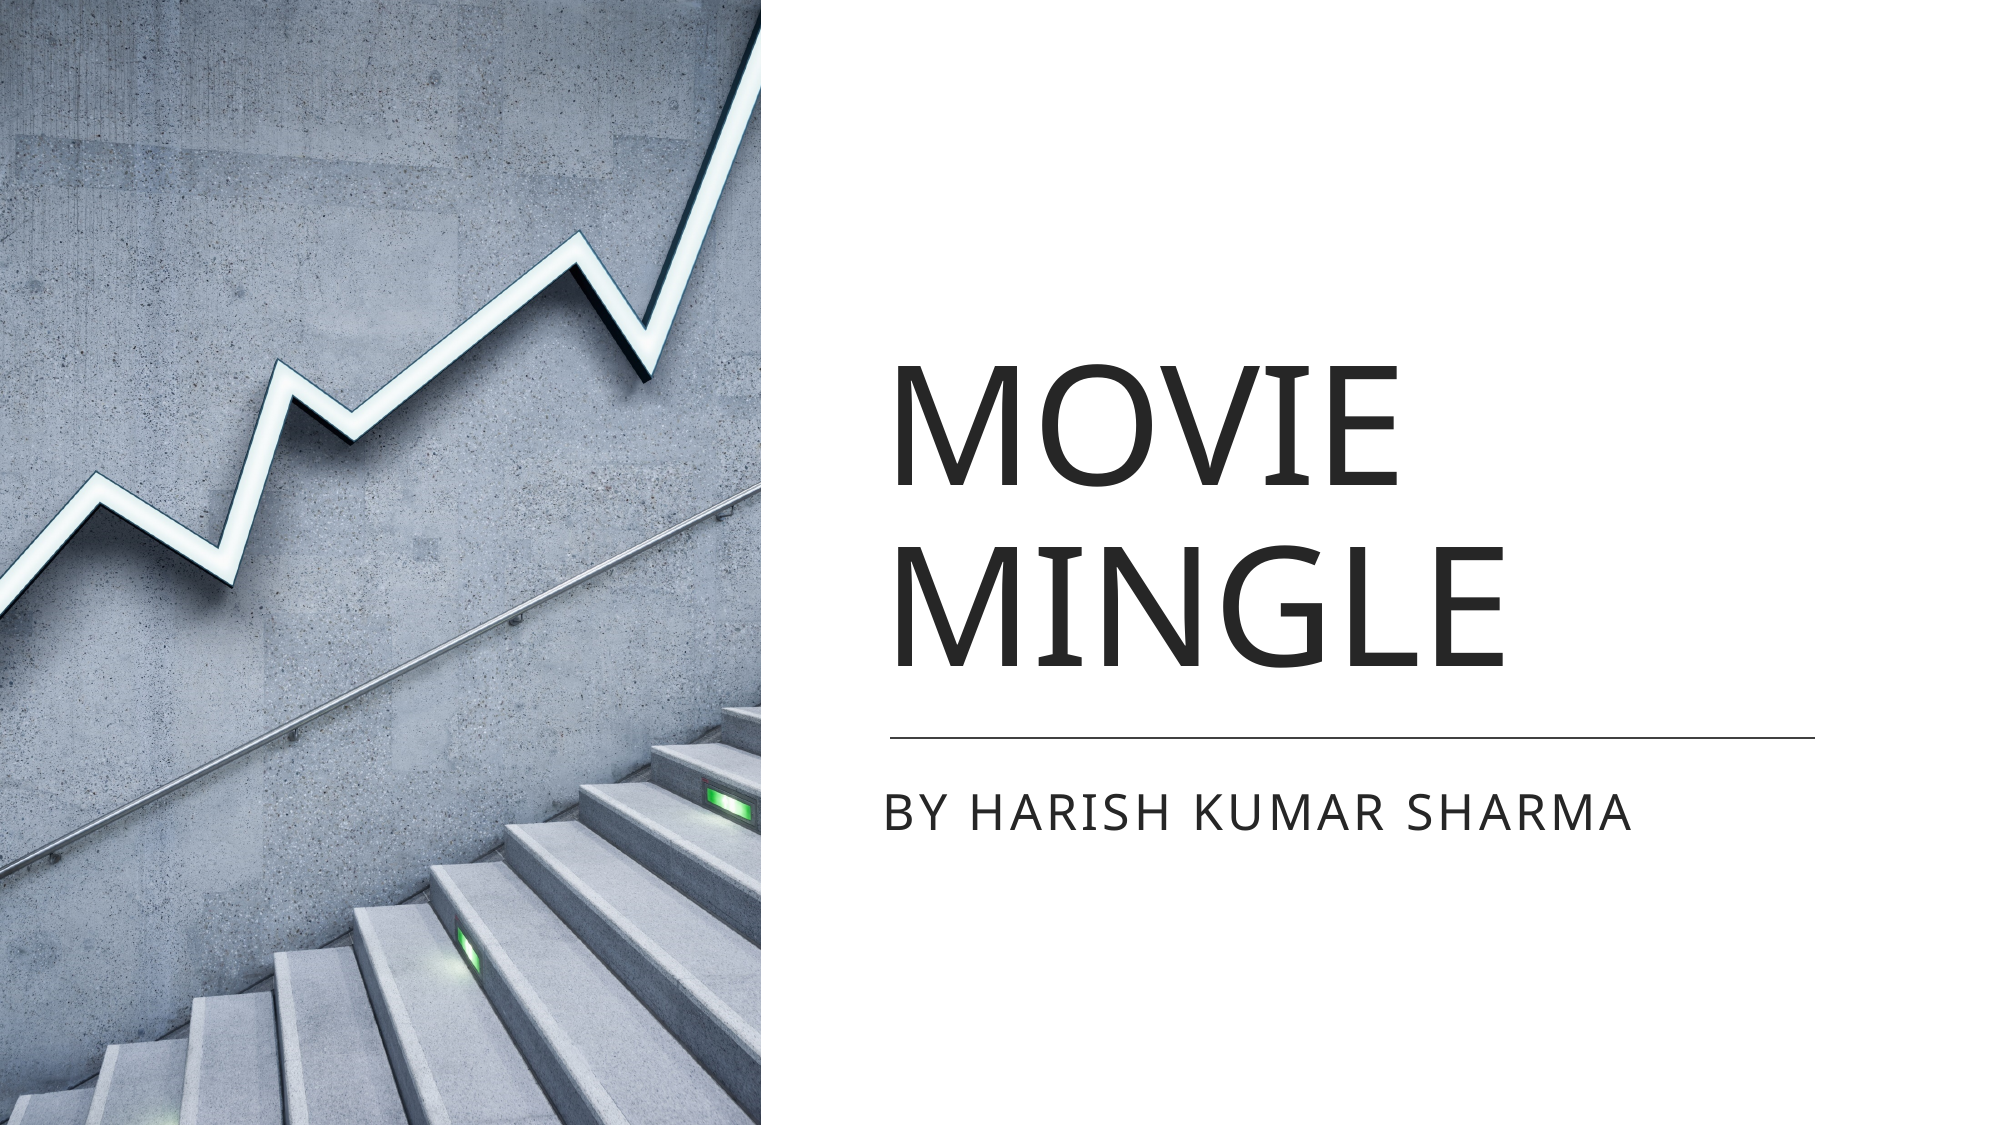

# MOVIE MINGLE
BY HARISH KUMAR SHARMA